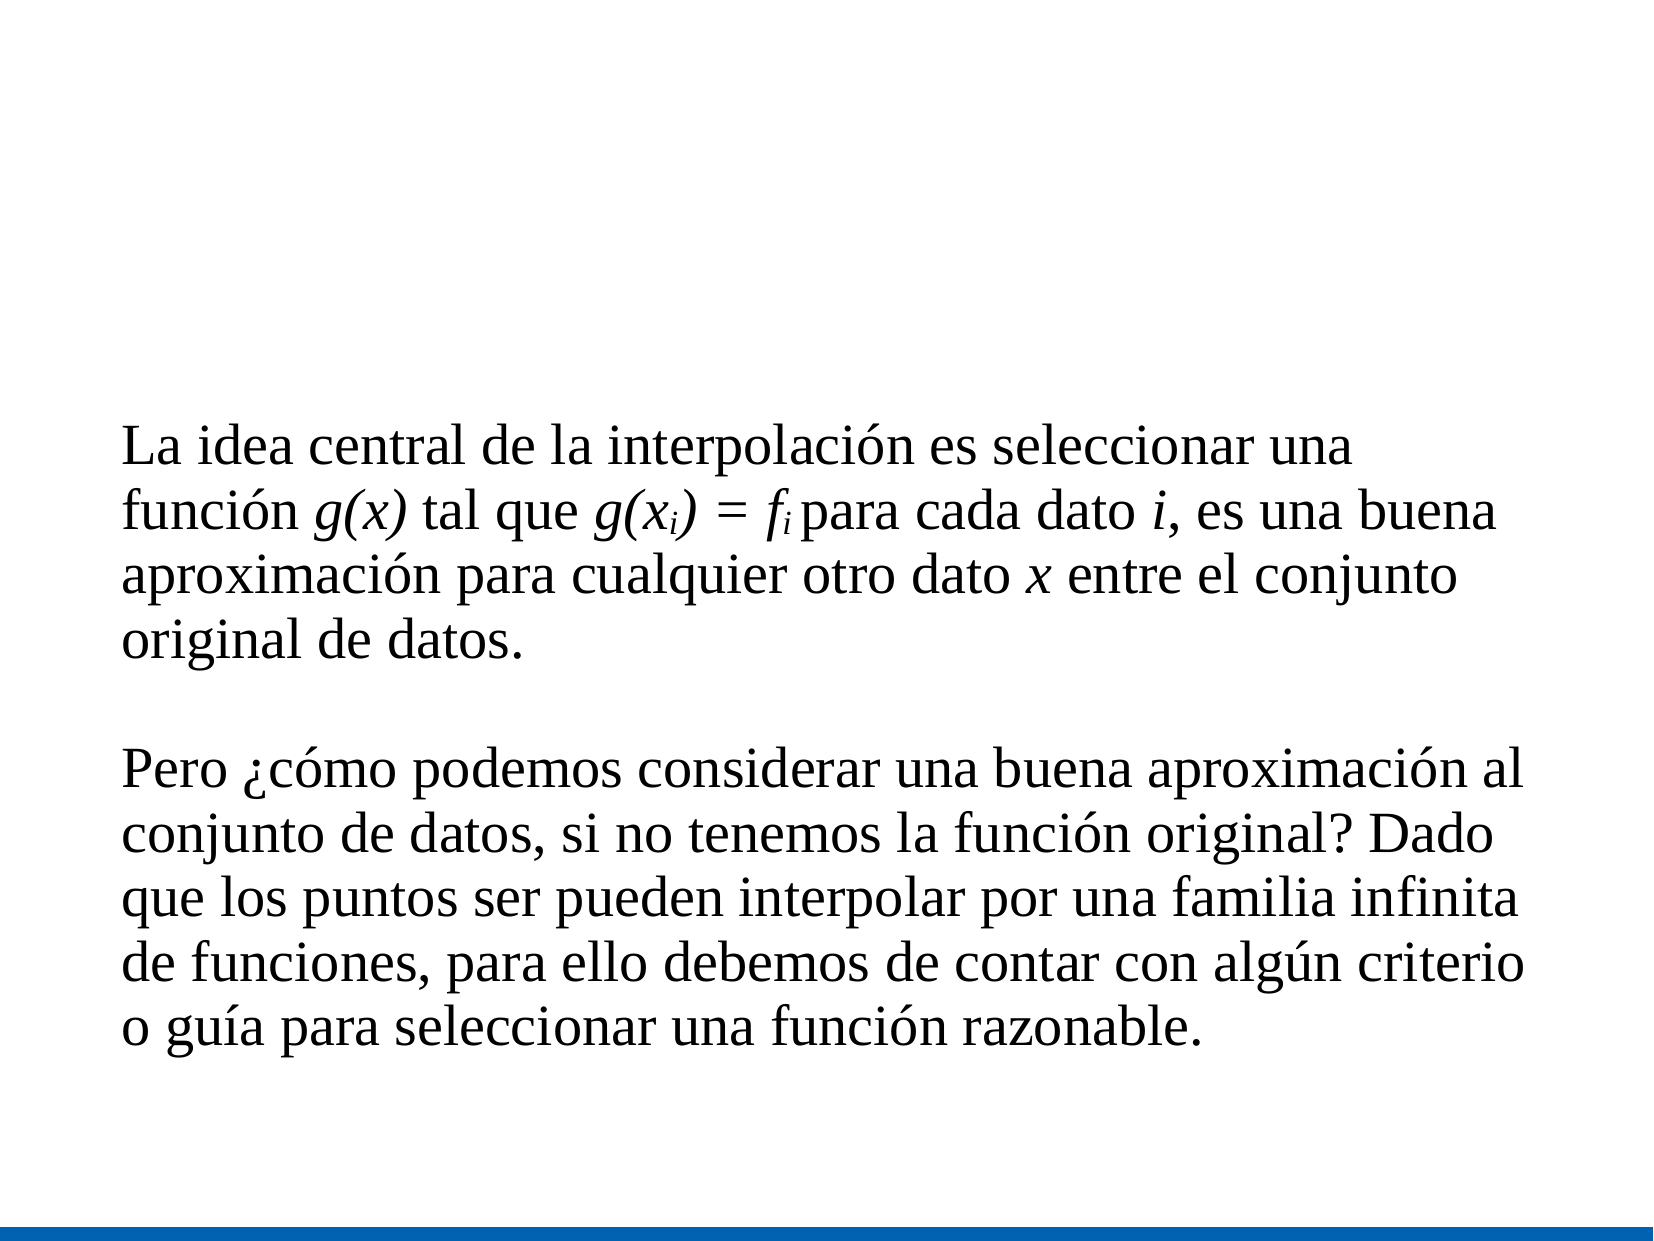

#
La idea central de la interpolación es seleccionar una función g(x) tal que g(xi) = fi para cada dato i, es una buena aproximación para cualquier otro dato x entre el conjunto original de datos.
Pero ¿cómo podemos considerar una buena aproximación al conjunto de datos, si no tenemos la función original? Dado que los puntos ser pueden interpolar por una familia infinita de funciones, para ello debemos de contar con algún criterio o guía para seleccionar una función razonable.